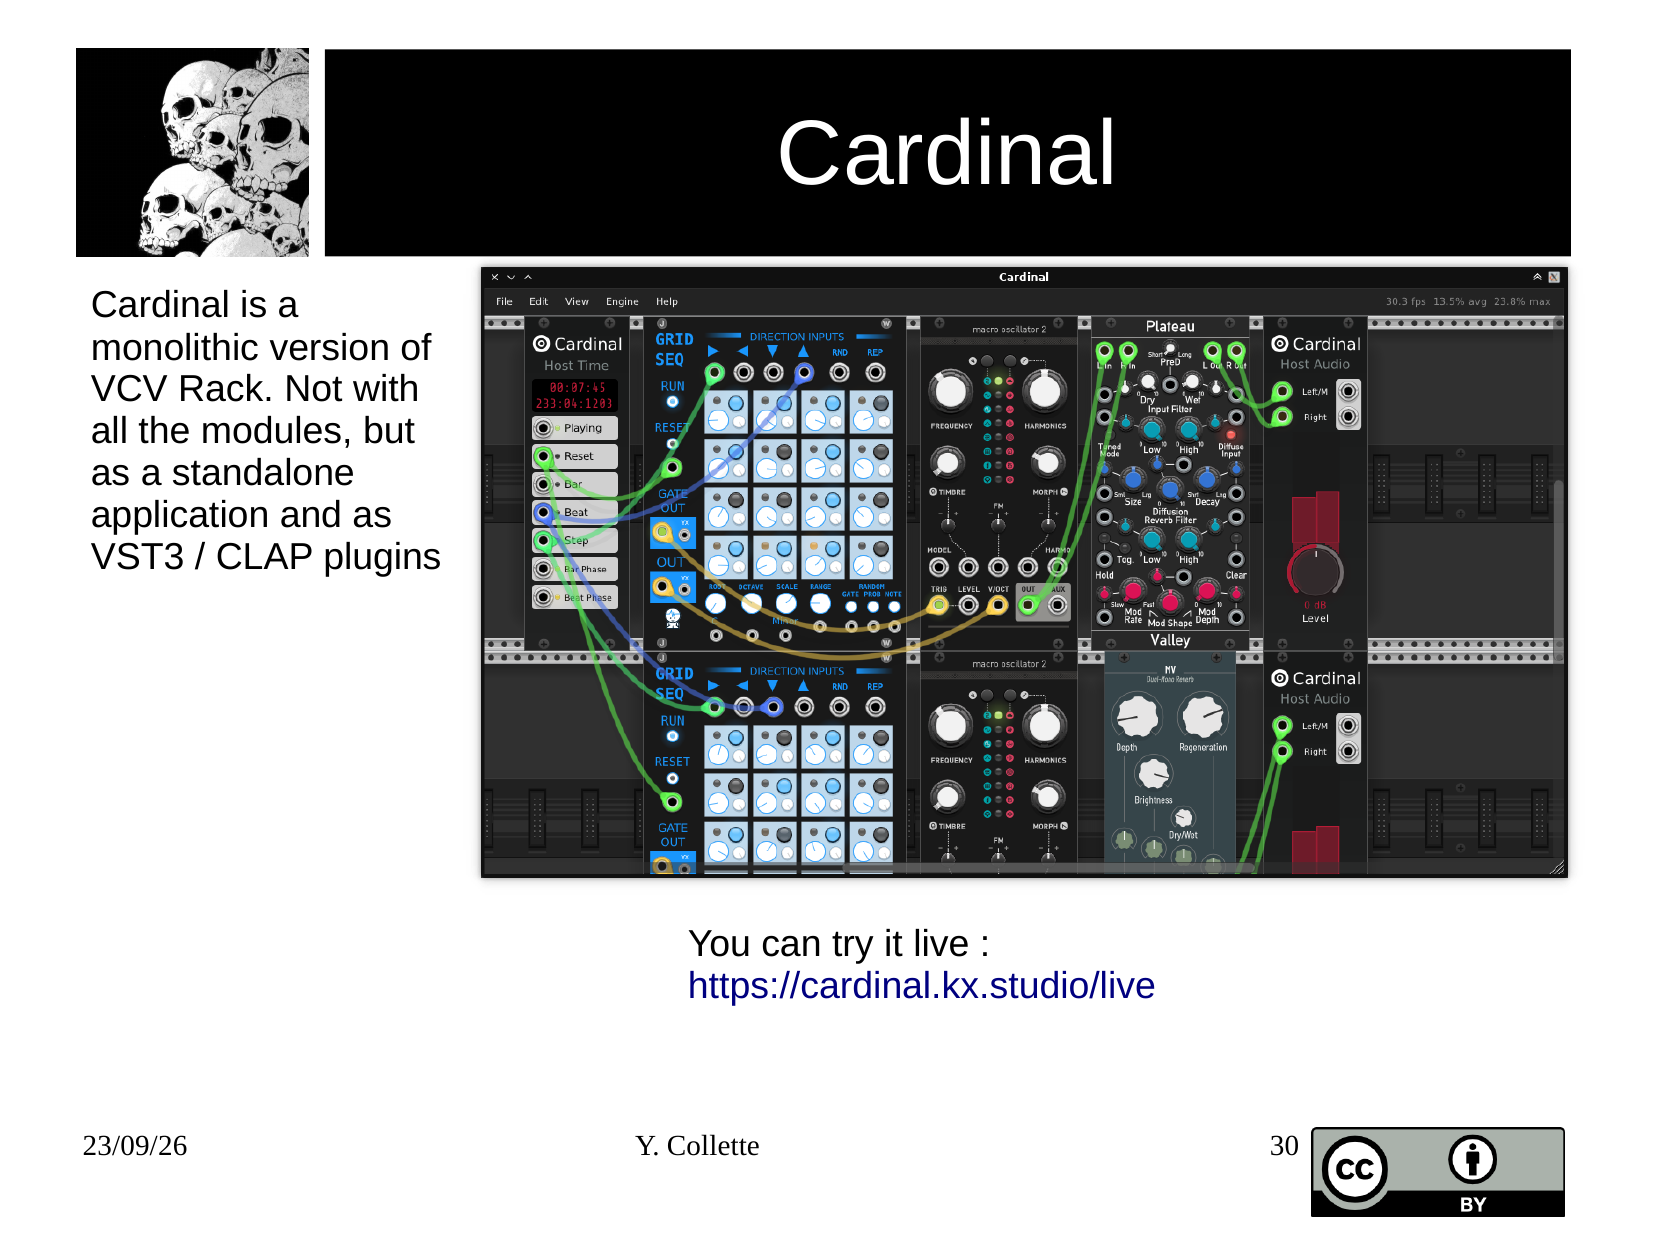

# Cardinal
Cardinal is a monolithic version of VCV Rack. Not with all the modules, but as a standalone application and as VST3 / CLAP plugins
You can try it live :
https://cardinal.kx.studio/live
Y. Collette
30